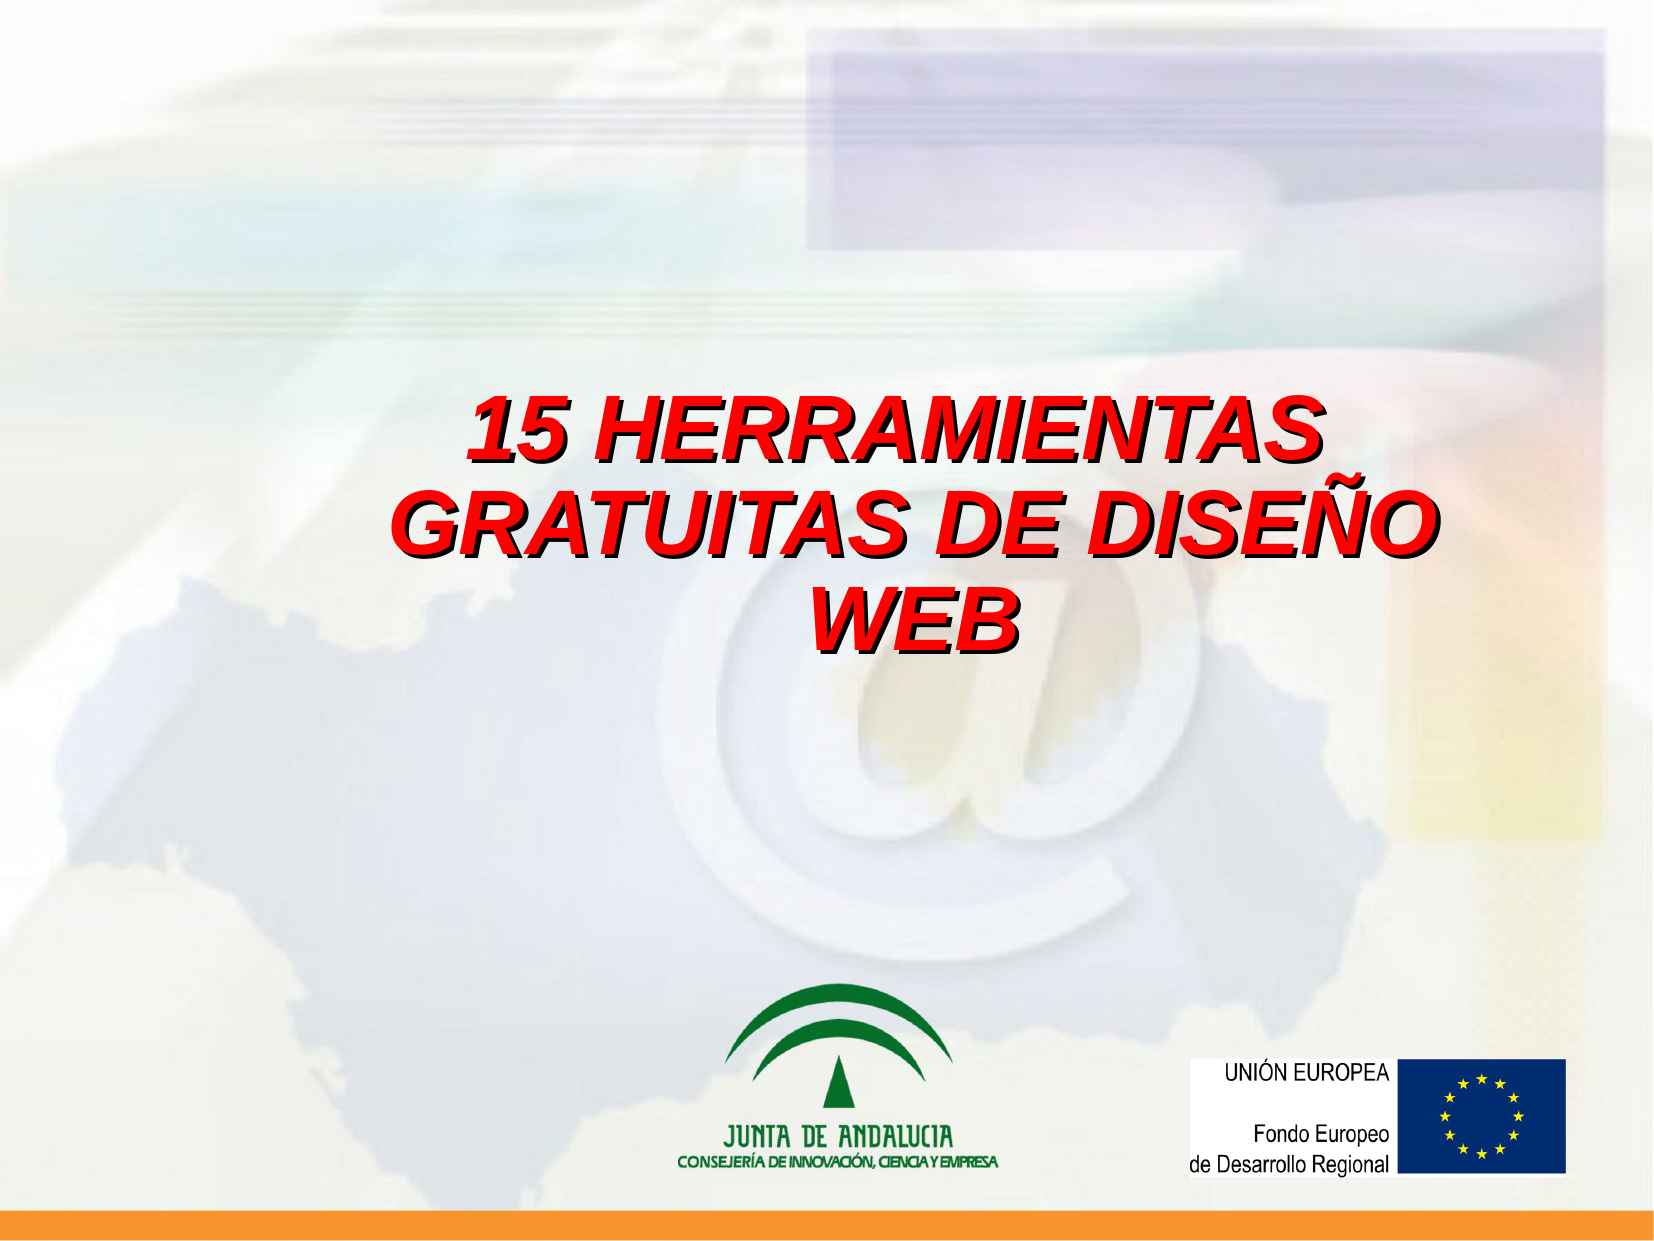

# 15 HERRAMIENTAS GRATUITAS DE DISEÑO WEB